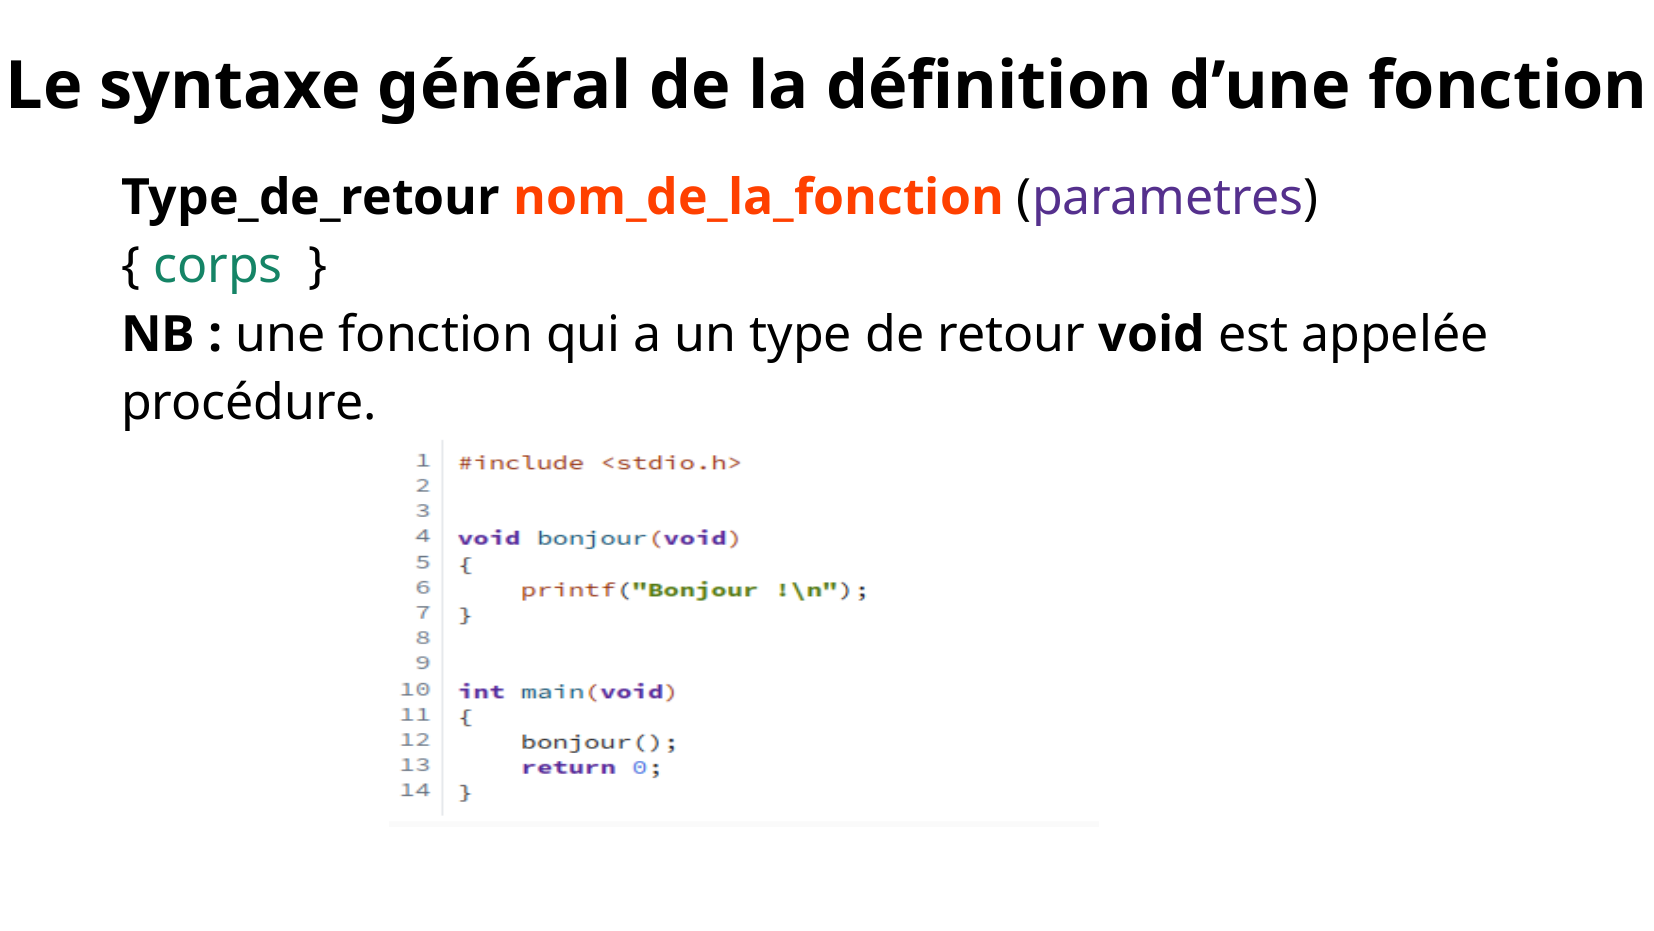

# Le syntaxe général de la définition d’une fonction
Type_de_retour nom_de_la_fonction (parametres){ corps }
NB : une fonction qui a un type de retour void est appelée procédure.